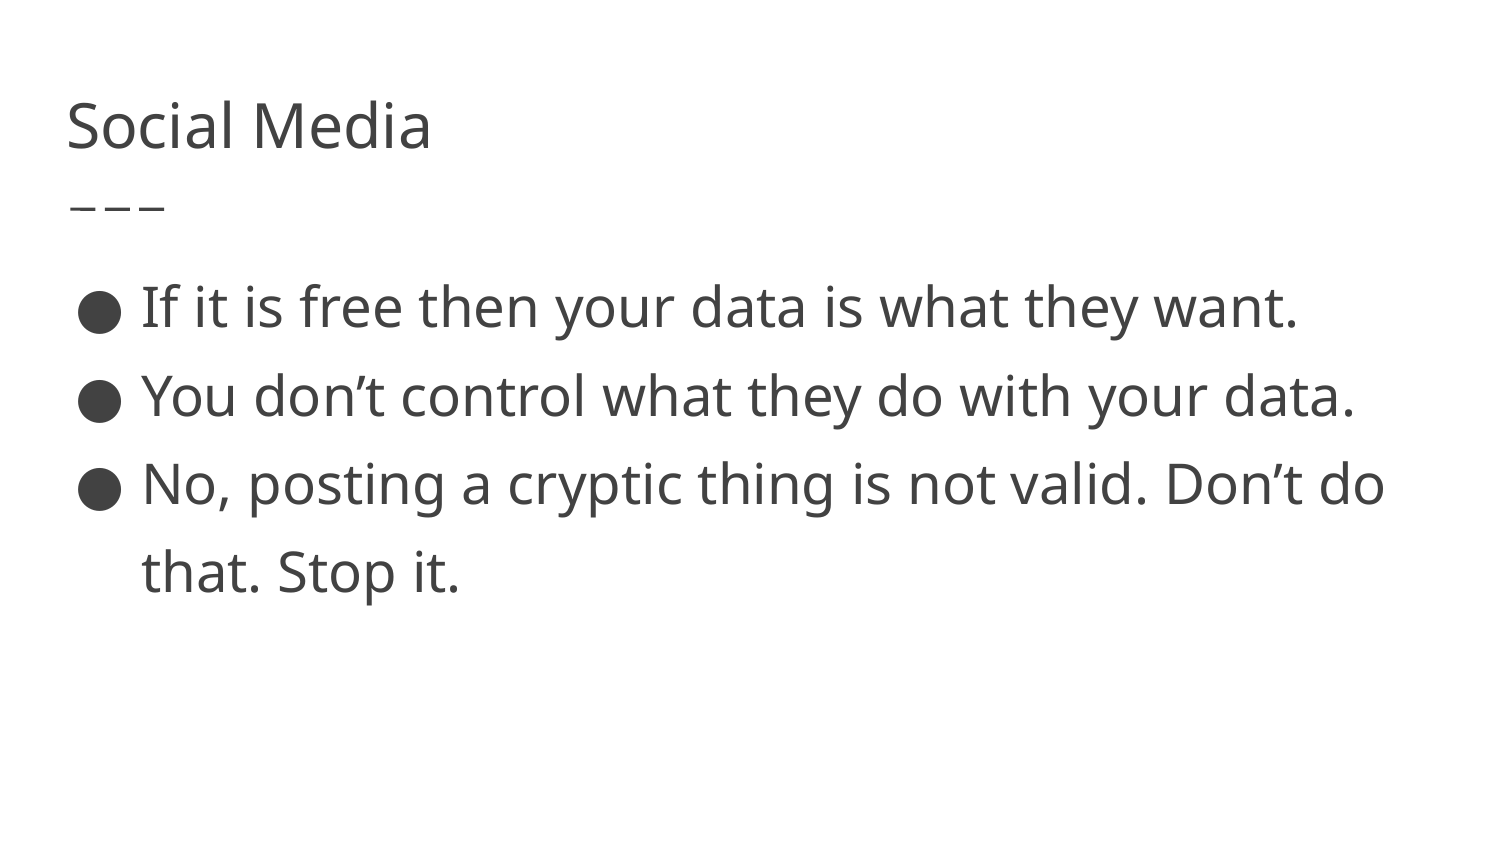

# Social Media
If it is free then your data is what they want.
You don’t control what they do with your data.
No, posting a cryptic thing is not valid. Don’t do that. Stop it.